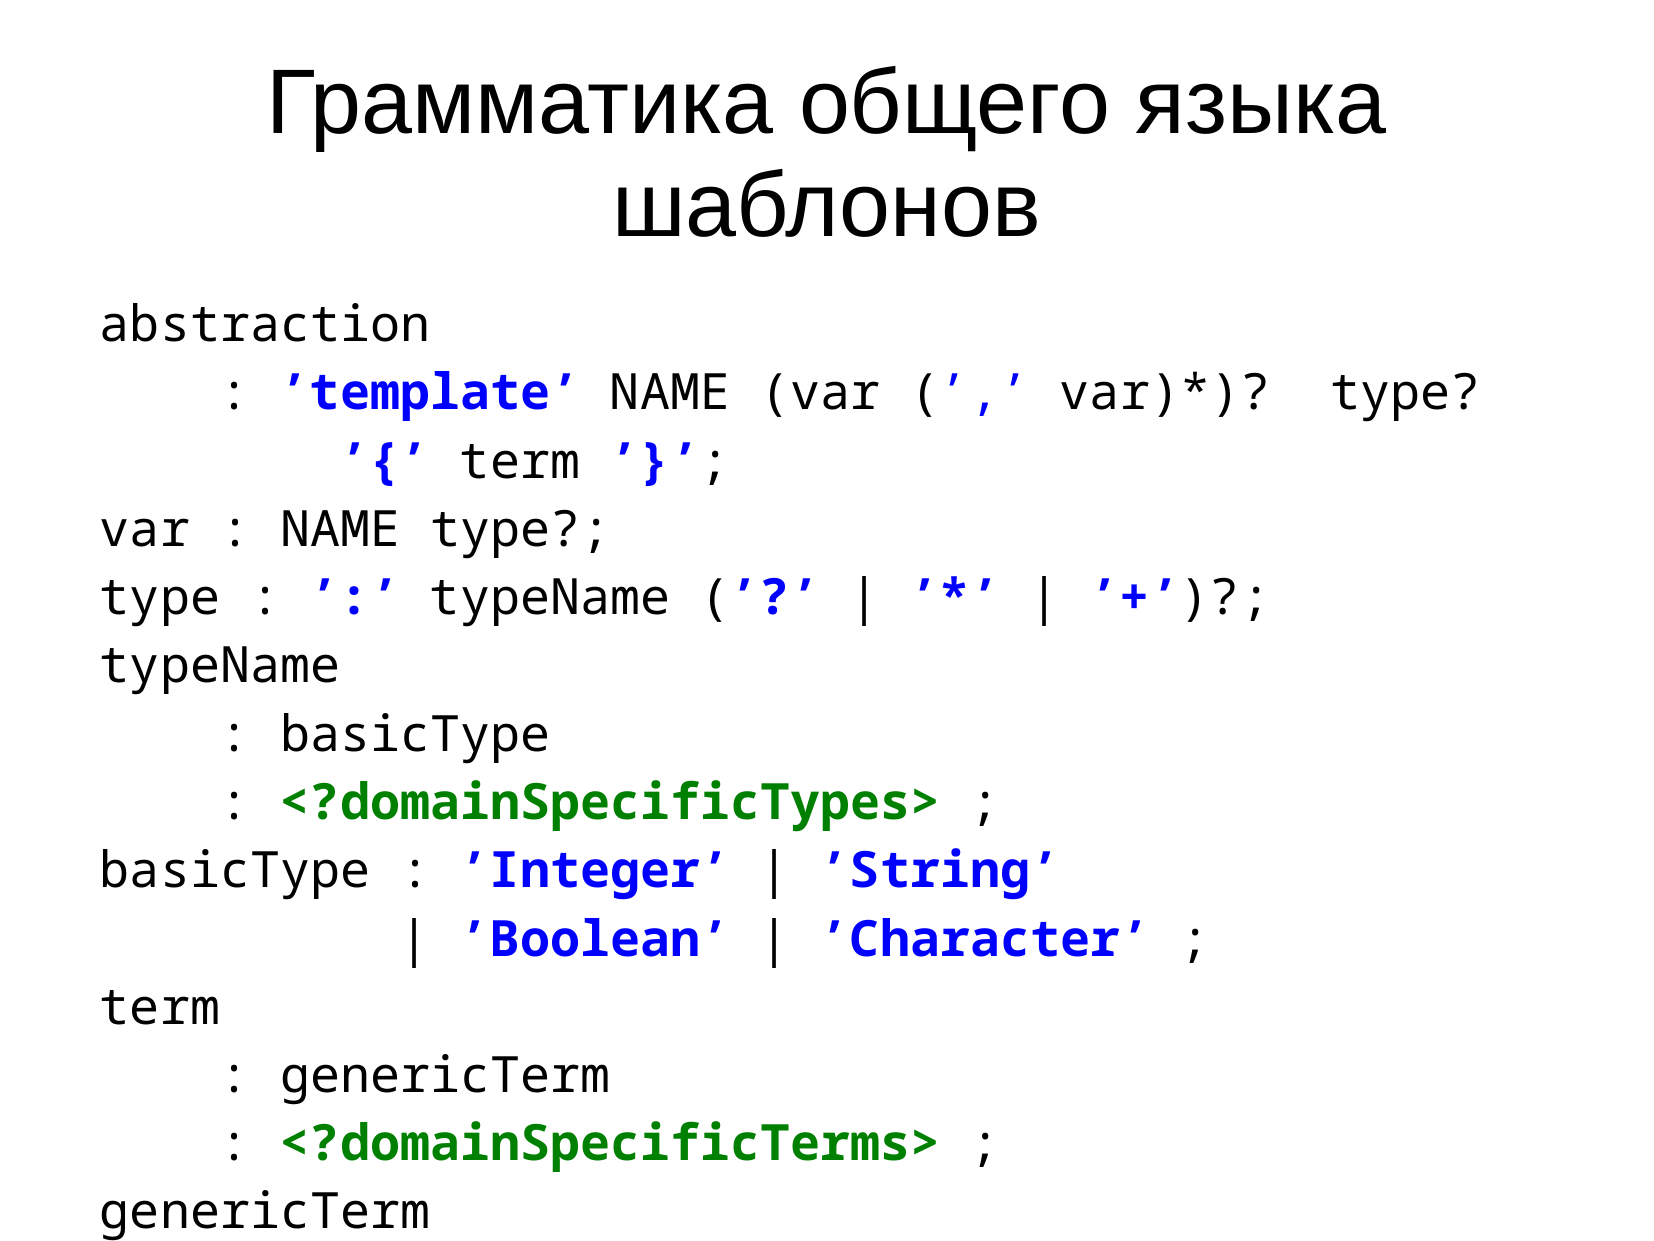

# Грамматика общего языка шаблонов
abstraction
 : ’template’ NAME (var (’,’ var)*)? type?
 ’{’ term ’}’;
var : NAME type?;
type : ’:’ typeName (’?’ | ’*’ | ’+’)?;
typeName
 : basicType
 : <?domainSpecificTypes> ;
basicType : ’Integer’ | ’String’
 | ’Boolean’ | ’Character’ ;
term
 : genericTerm
 : <?domainSpecificTerms> ;
genericTerm
 : '<?' NAME '>'
 : '<' NAME (term (’,’ term)*)? ’>’ ;